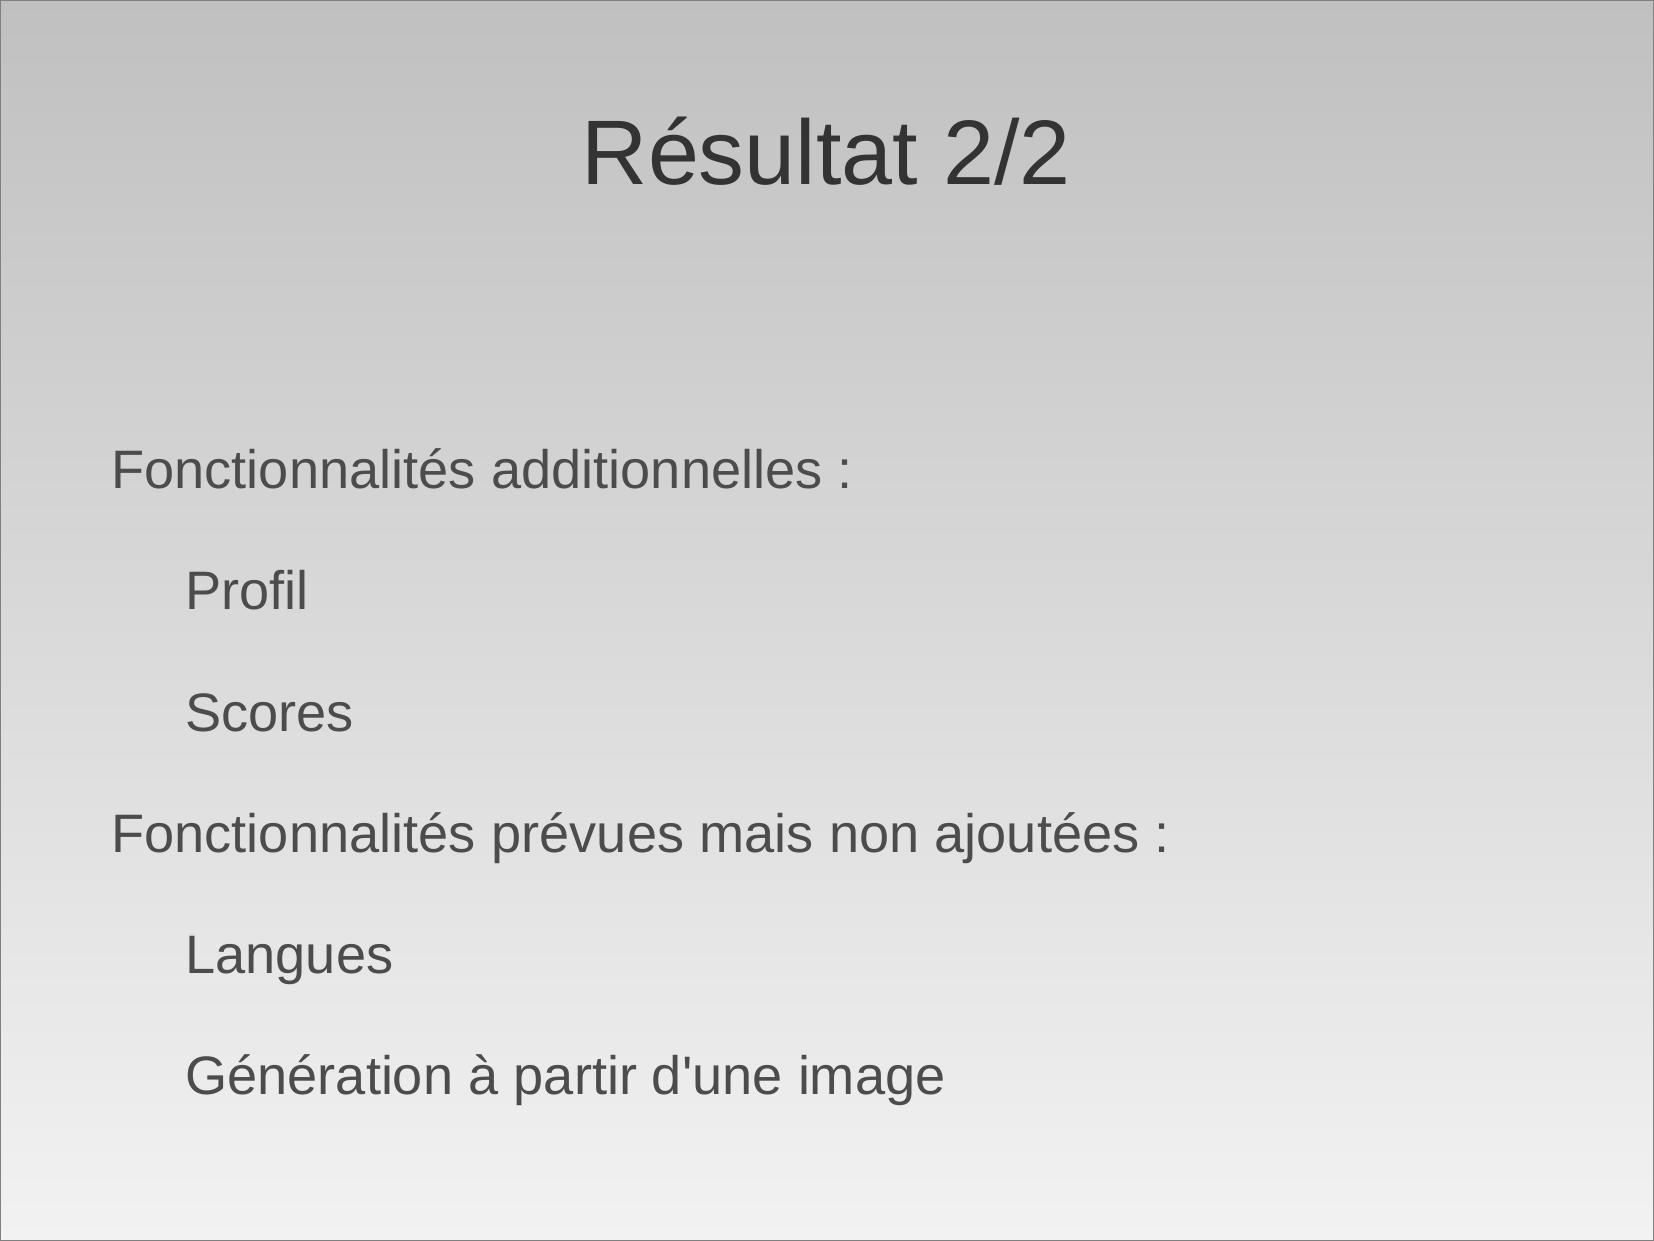

# Résultat 2/2
Fonctionnalités additionnelles :
	Profil
	Scores
Fonctionnalités prévues mais non ajoutées :
	Langues
	Génération à partir d'une image